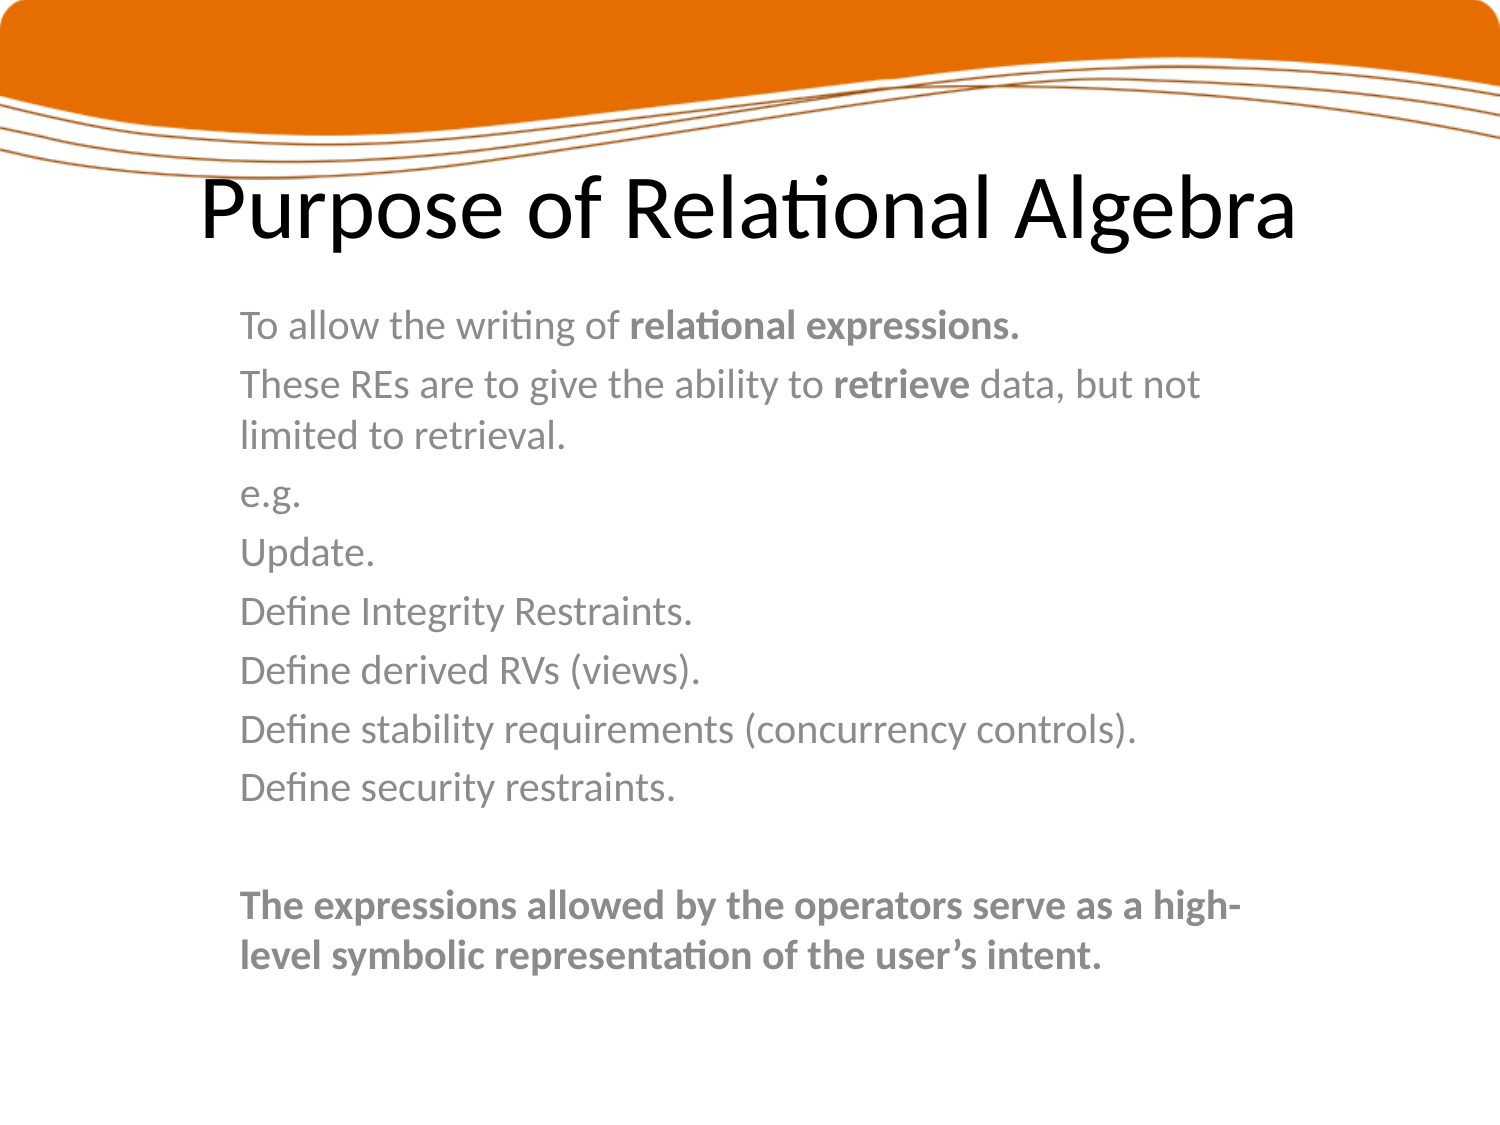

Purpose of Relational Algebra
To allow the writing of relational expressions.
These REs are to give the ability to retrieve data, but not limited to retrieval.
e.g.
Update.
Define Integrity Restraints.
Define derived RVs (views).
Define stability requirements (concurrency controls).
Define security restraints.
The expressions allowed by the operators serve as a high-level symbolic representation of the user’s intent.